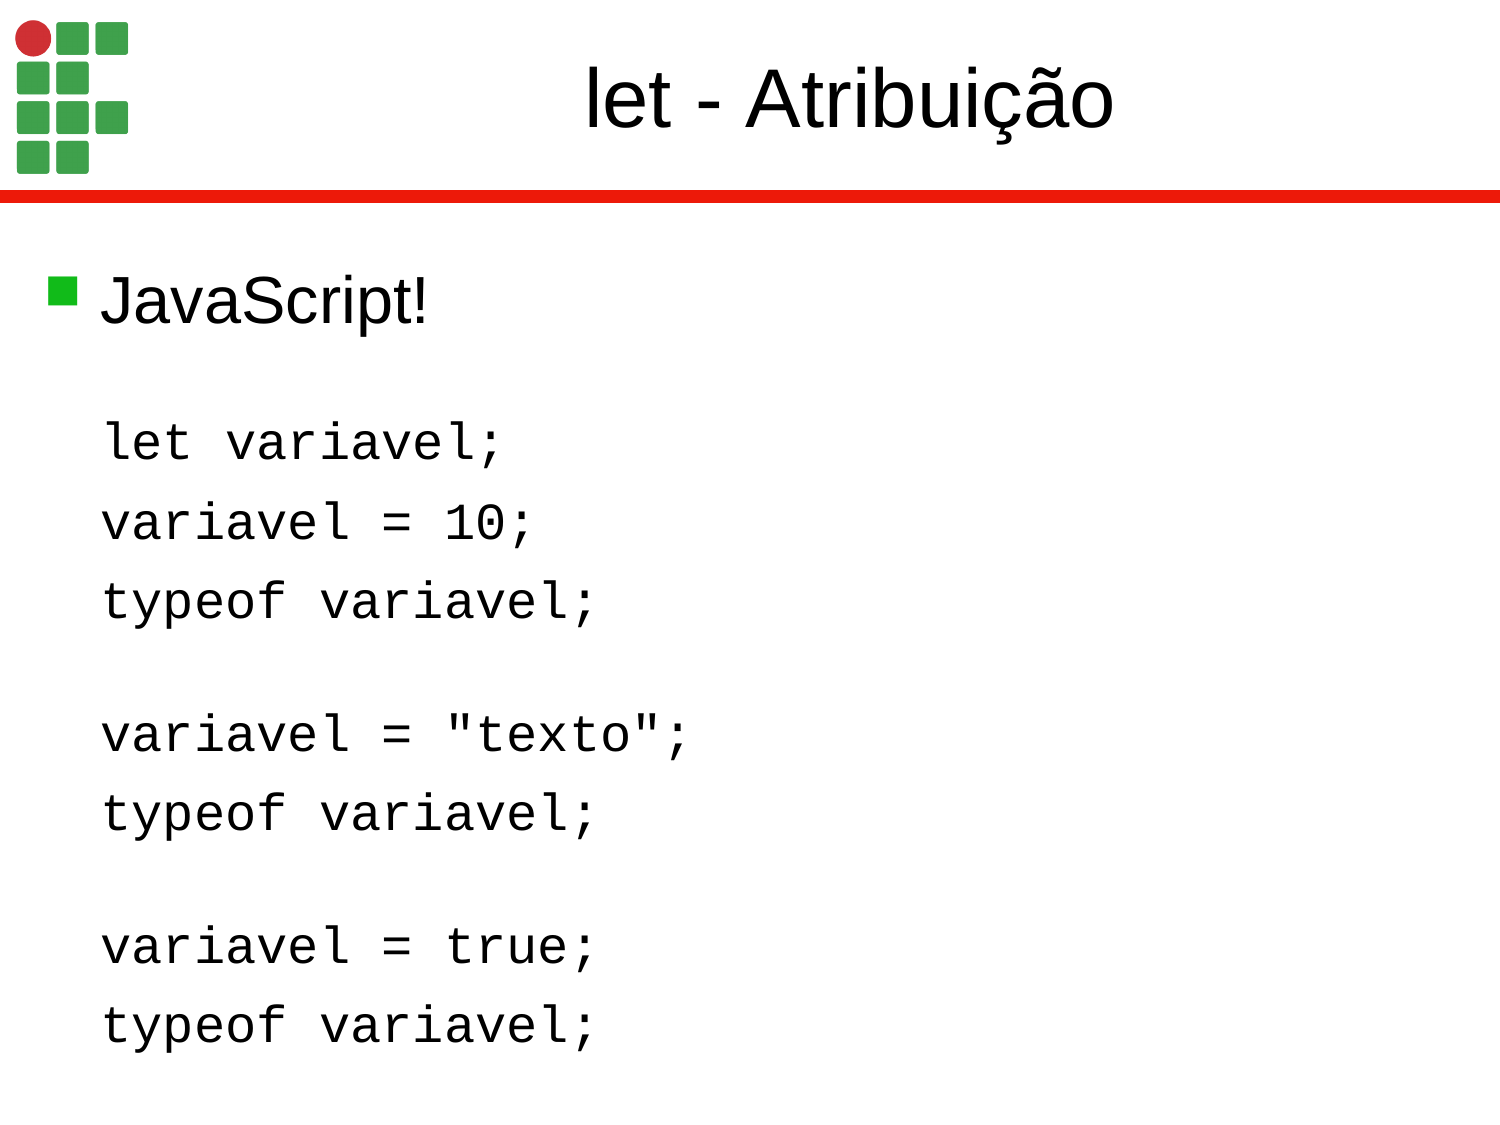

# let - Atribuição
JavaScript!
let variavel;
variavel = 10;
typeof variavel;
variavel = "texto";
typeof variavel;
variavel = true;
typeof variavel;